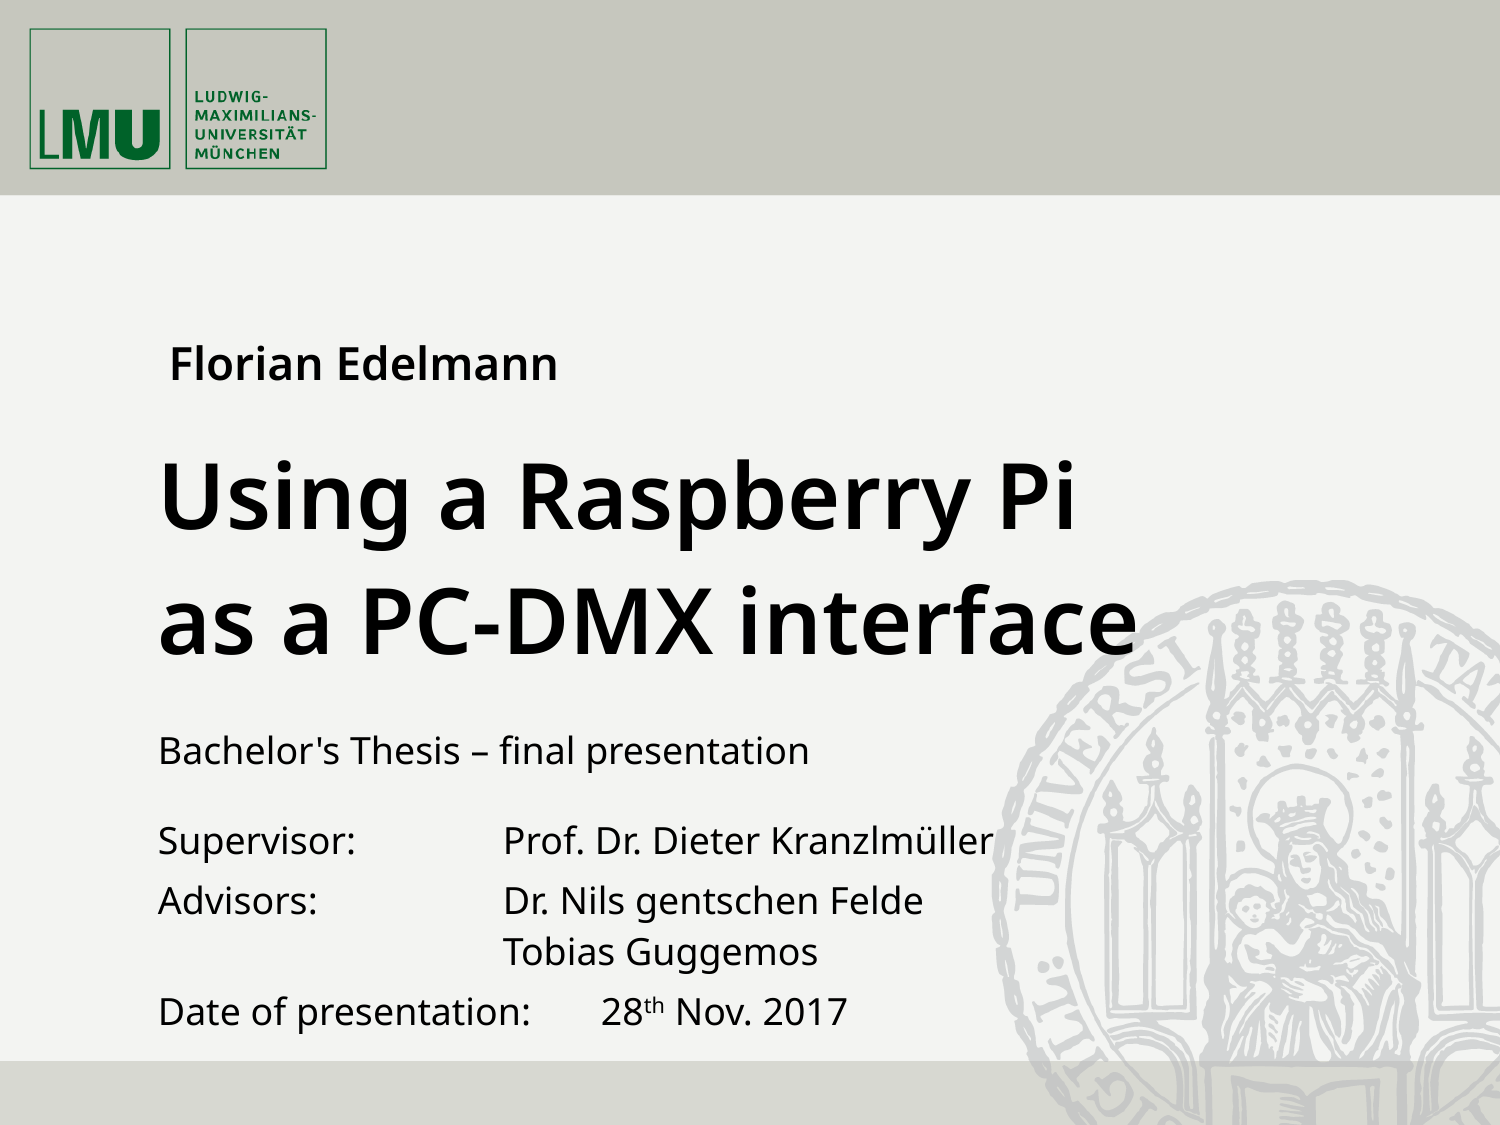

Florian Edelmann
Using a Raspberry Pi
as a PC-DMX interface
# Bachelor's Thesis – final presentation
Supervisor:	Prof. Dr. Dieter Kranzlmüller
Advisors:	Dr. Nils gentschen Felde
	Tobias Guggemos
Date of presentation:	28th Nov. 2017